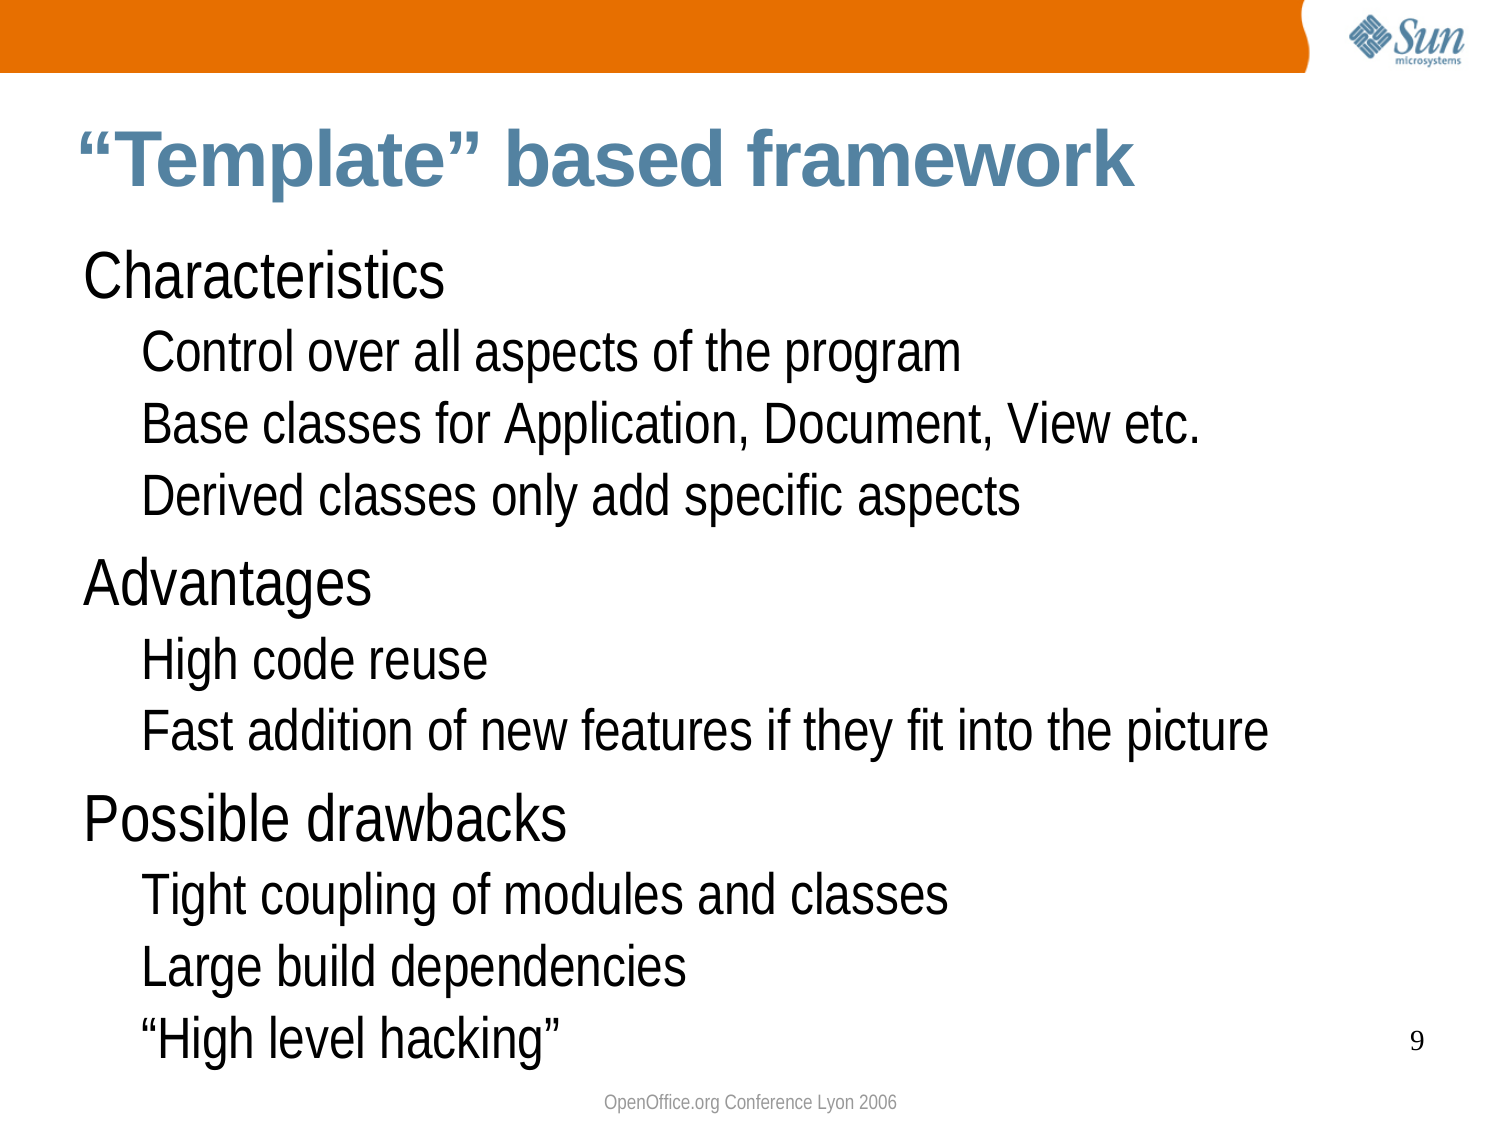

# “Template” based framework
Characteristics
Control over all aspects of the program
Base classes for Application, Document, View etc.
Derived classes only add specific aspects
Advantages
High code reuse
Fast addition of new features if they fit into the picture
Possible drawbacks
Tight coupling of modules and classes
Large build dependencies
“High level hacking”